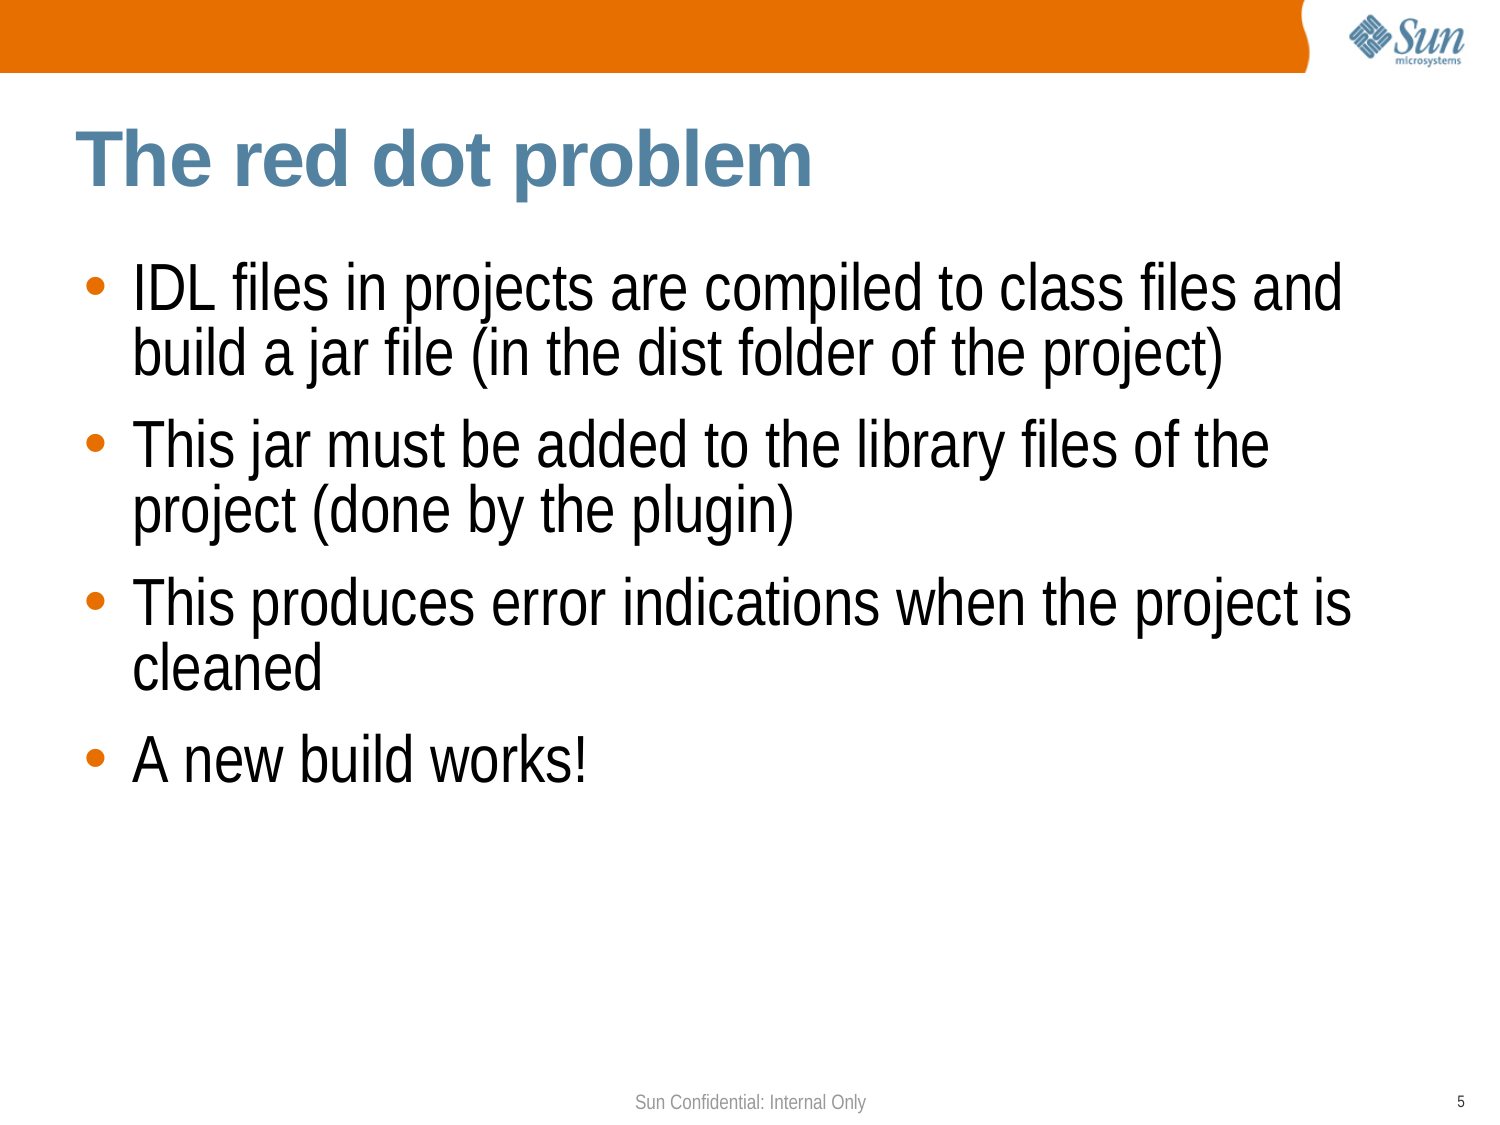

# The red dot problem
IDL files in projects are compiled to class files and build a jar file (in the dist folder of the project)
This jar must be added to the library files of the project (done by the plugin)
This produces error indications when the project is cleaned
A new build works!